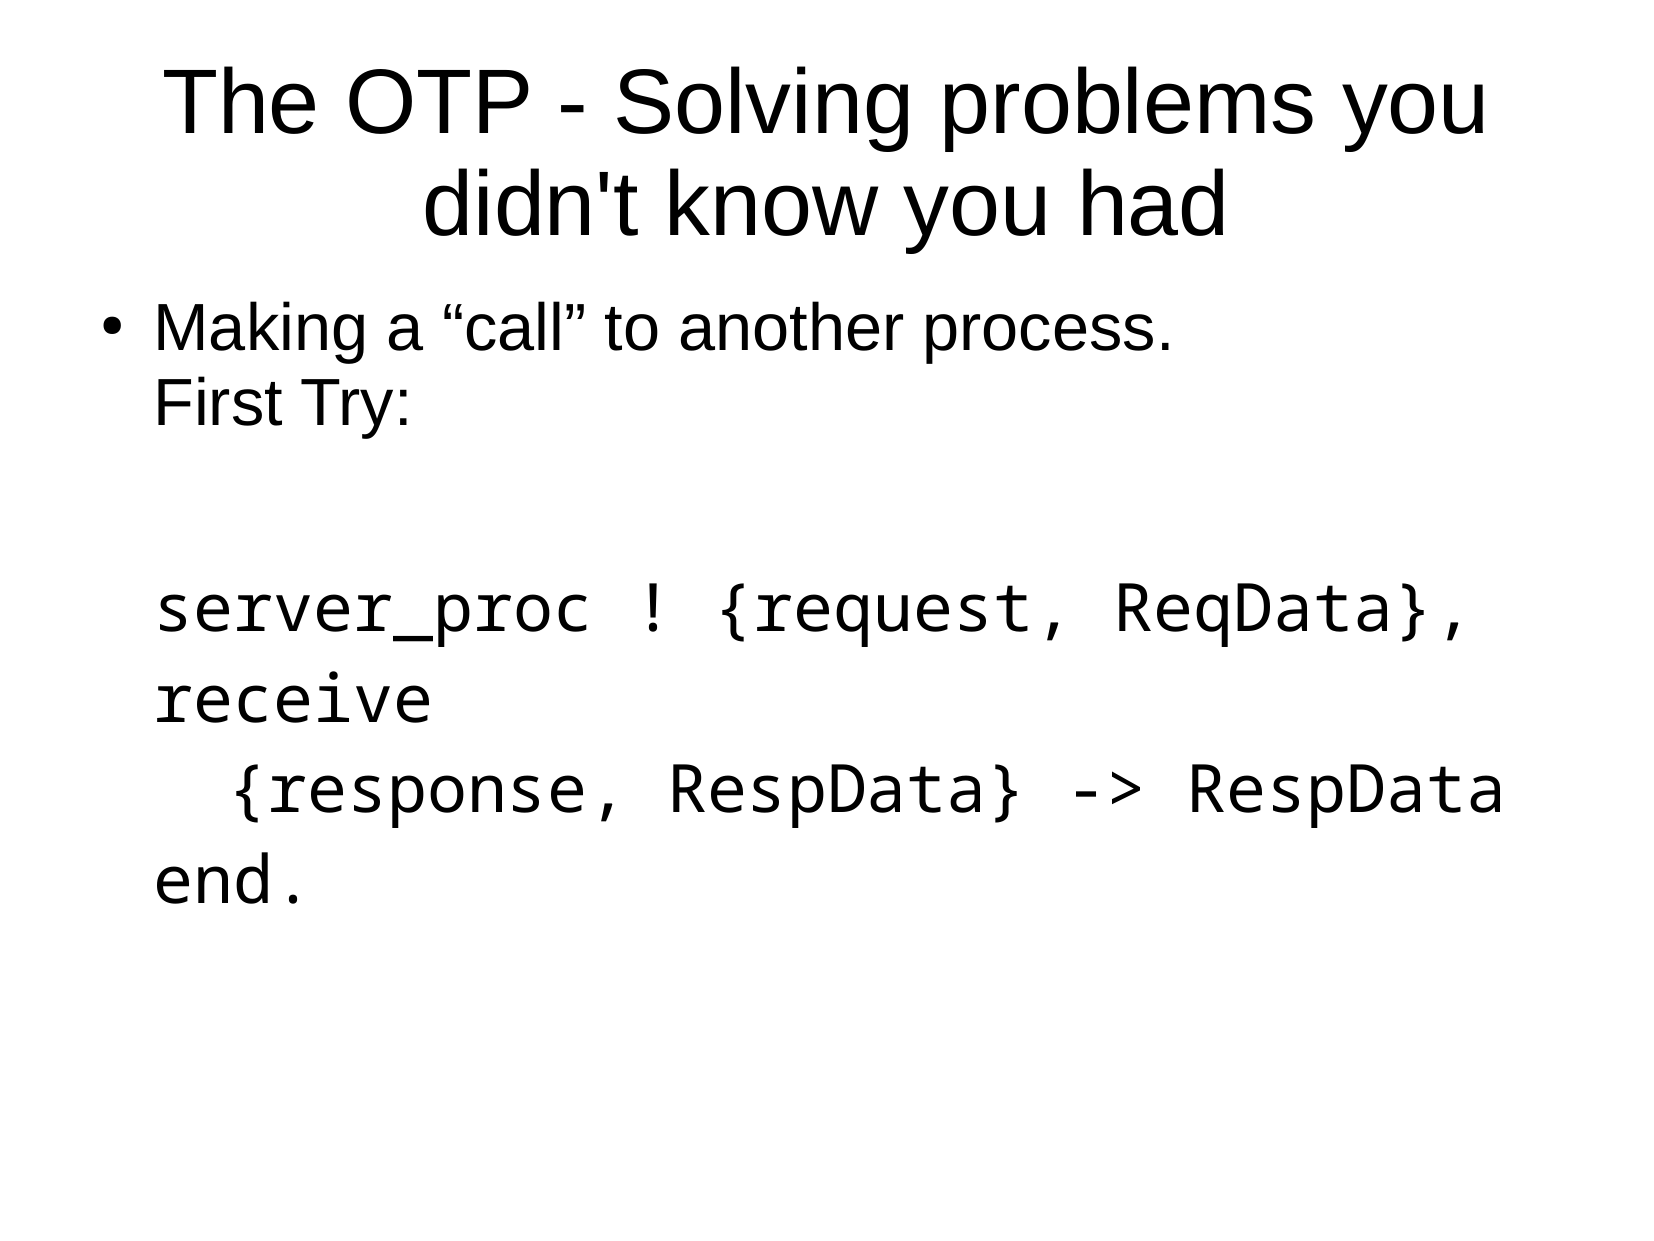

# The OTP - Solving problems you didn't know you had
Making a “call” to another process.
First Try:
server_proc ! {request, ReqData},
receive
	{response, RespData} -> RespData
end.